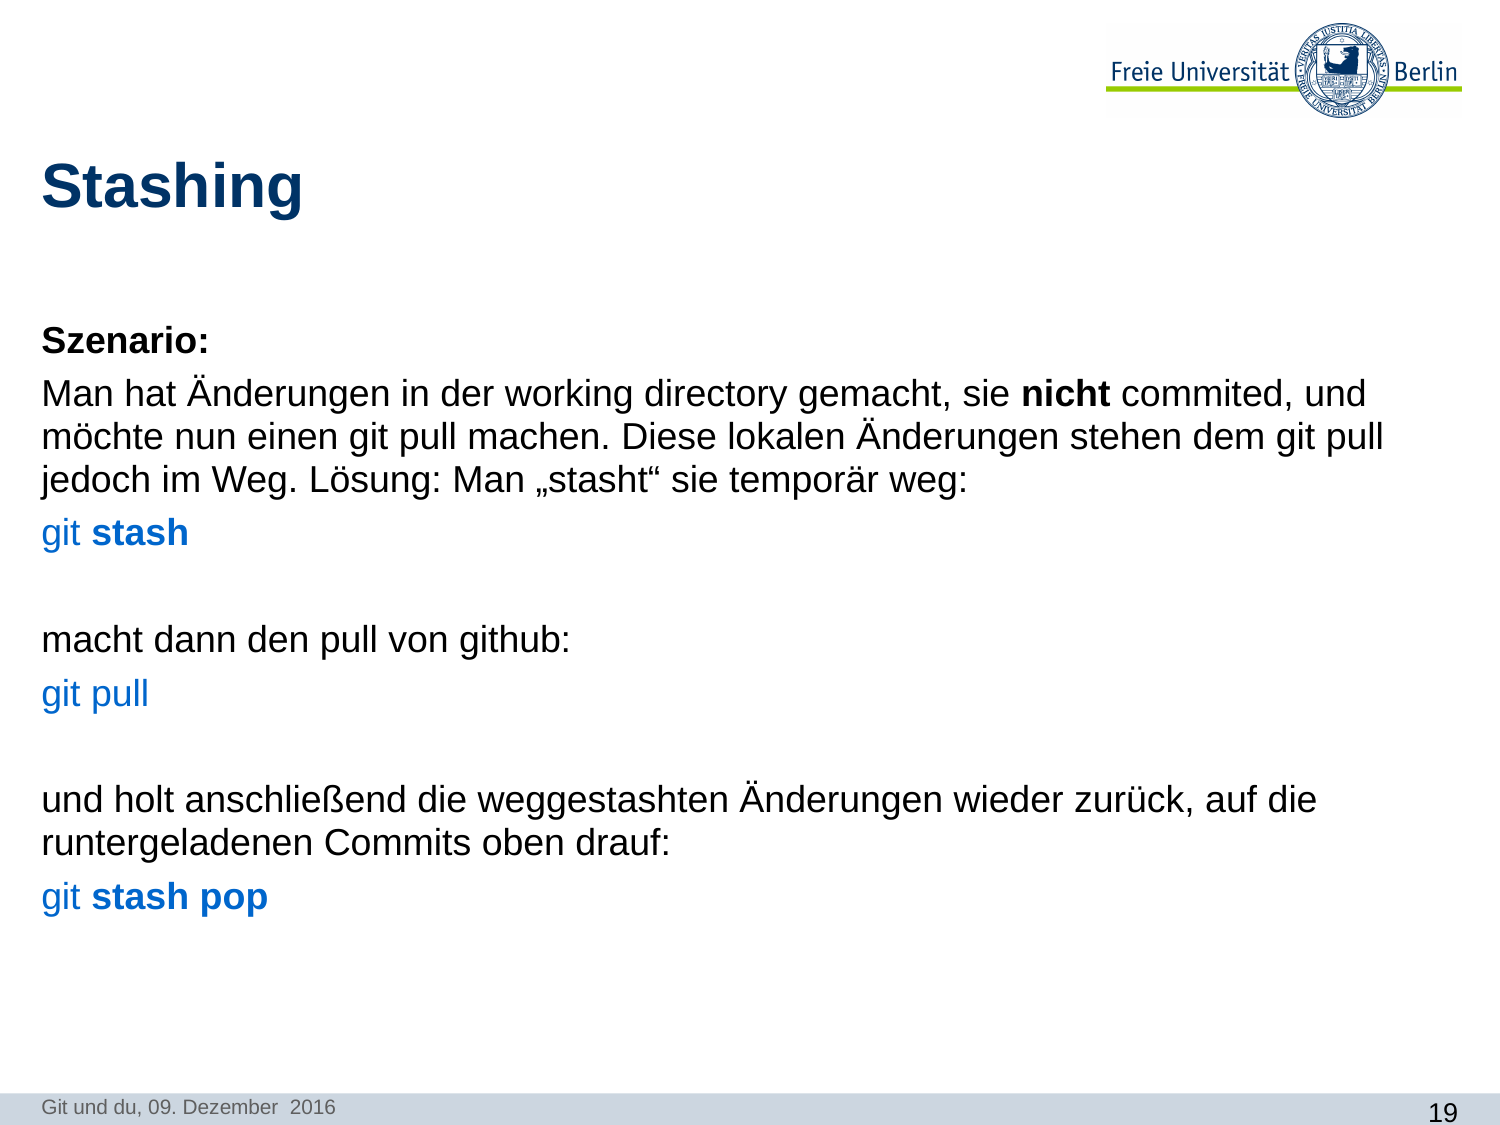

# Stashing
Szenario:
Man hat Änderungen in der working directory gemacht, sie nicht commited, und möchte nun einen git pull machen. Diese lokalen Änderungen stehen dem git pull jedoch im Weg. Lösung: Man „stasht“ sie temporär weg:
git stash
macht dann den pull von github:
git pull
und holt anschließend die weggestashten Änderungen wieder zurück, auf die runtergeladenen Commits oben drauf:
git stash pop